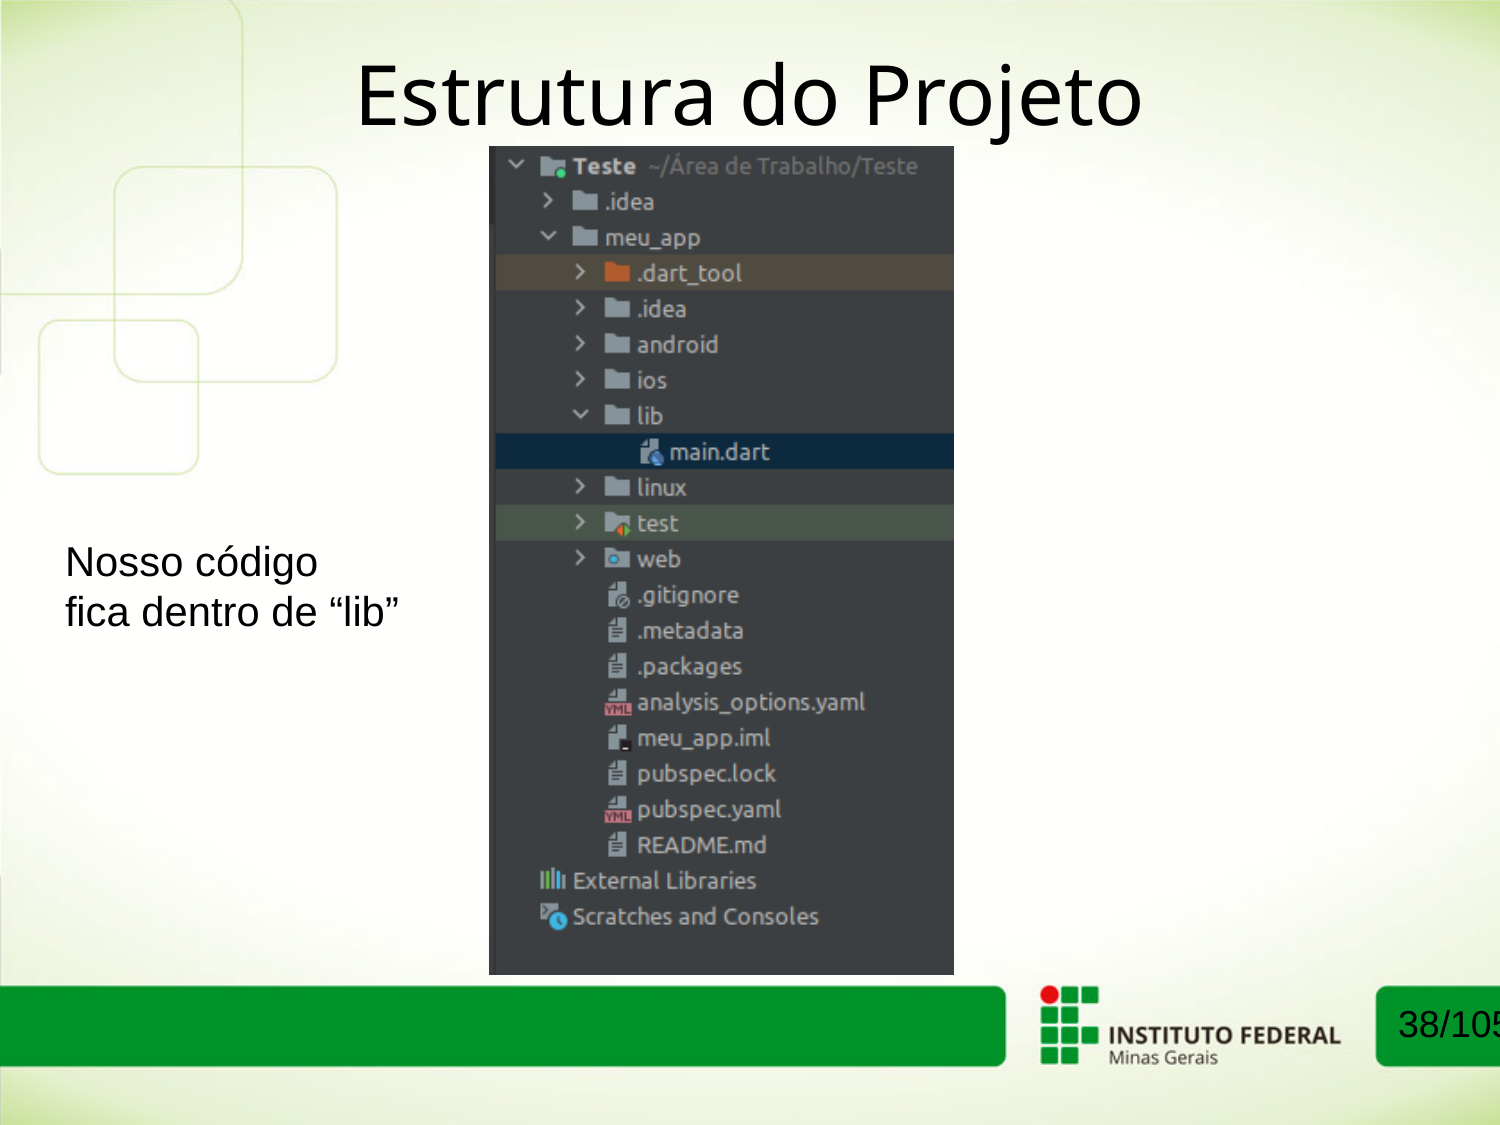

Estrutura do Projeto
Nosso código
fica dentro de “lib”